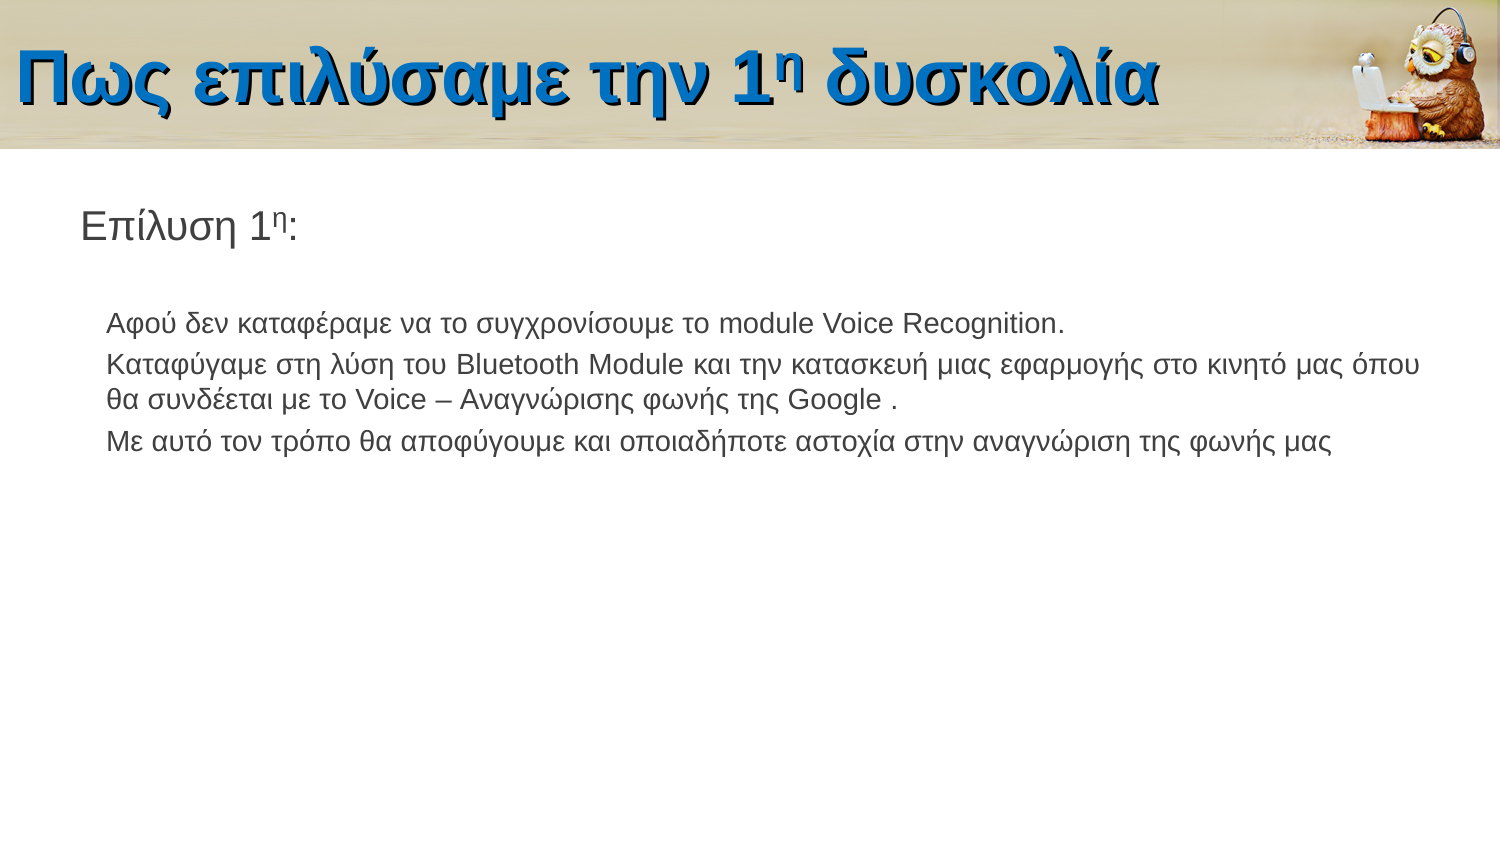

# Πως επιλύσαμε την 1η δυσκολία
Επίλυση 1η:
Αφού δεν καταφέραμε να το συγχρονίσουμε το module Voice Recognition.
Καταφύγαμε στη λύση του Bluetooth Module και την κατασκευή μιας εφαρμογής στο κινητό μας όπου θα συνδέεται με το Voice – Αναγνώρισης φωνής της Google .
Με αυτό τον τρόπο θα αποφύγουμε και οποιαδήποτε αστοχία στην αναγνώριση της φωνής μας